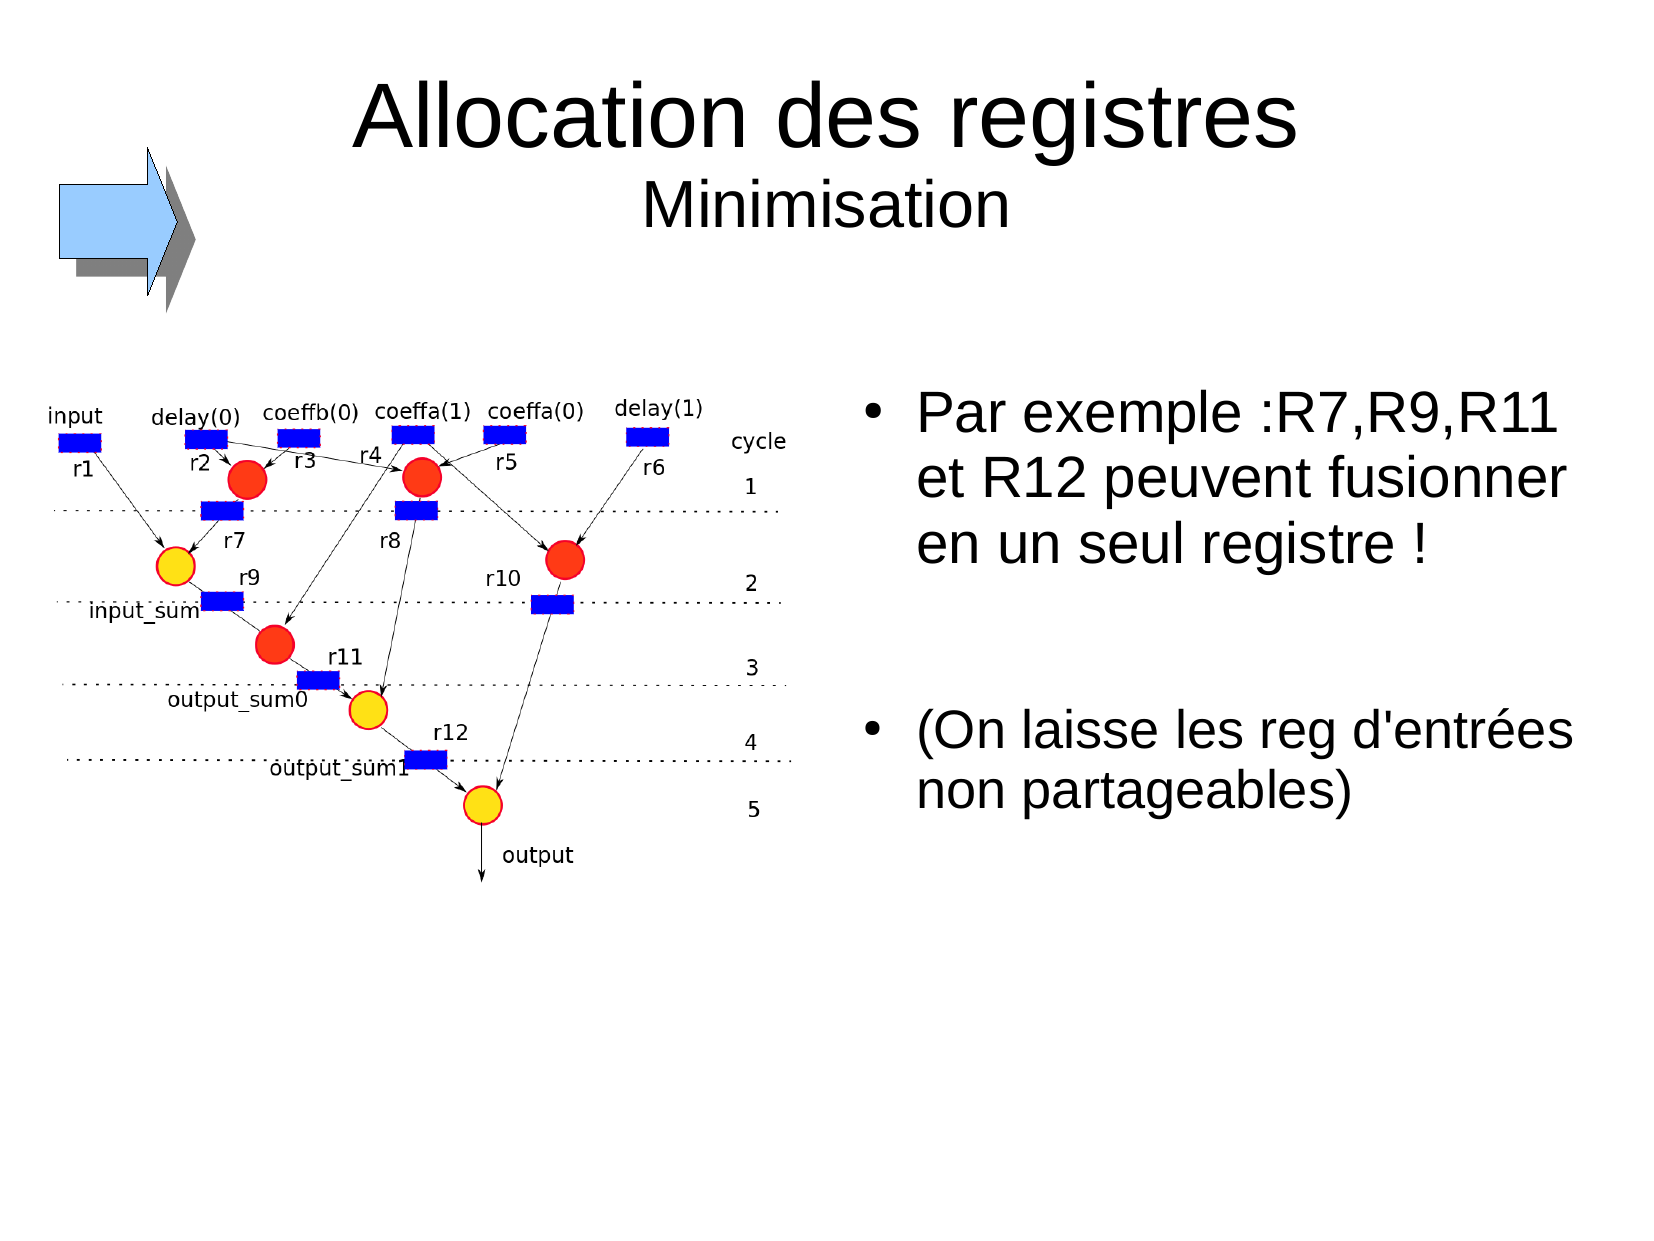

# Allocation des registres Minimisation
Par exemple :R7,R9,R11 et R12 peuvent fusionner en un seul registre !
(On laisse les reg d'entrées non partageables)